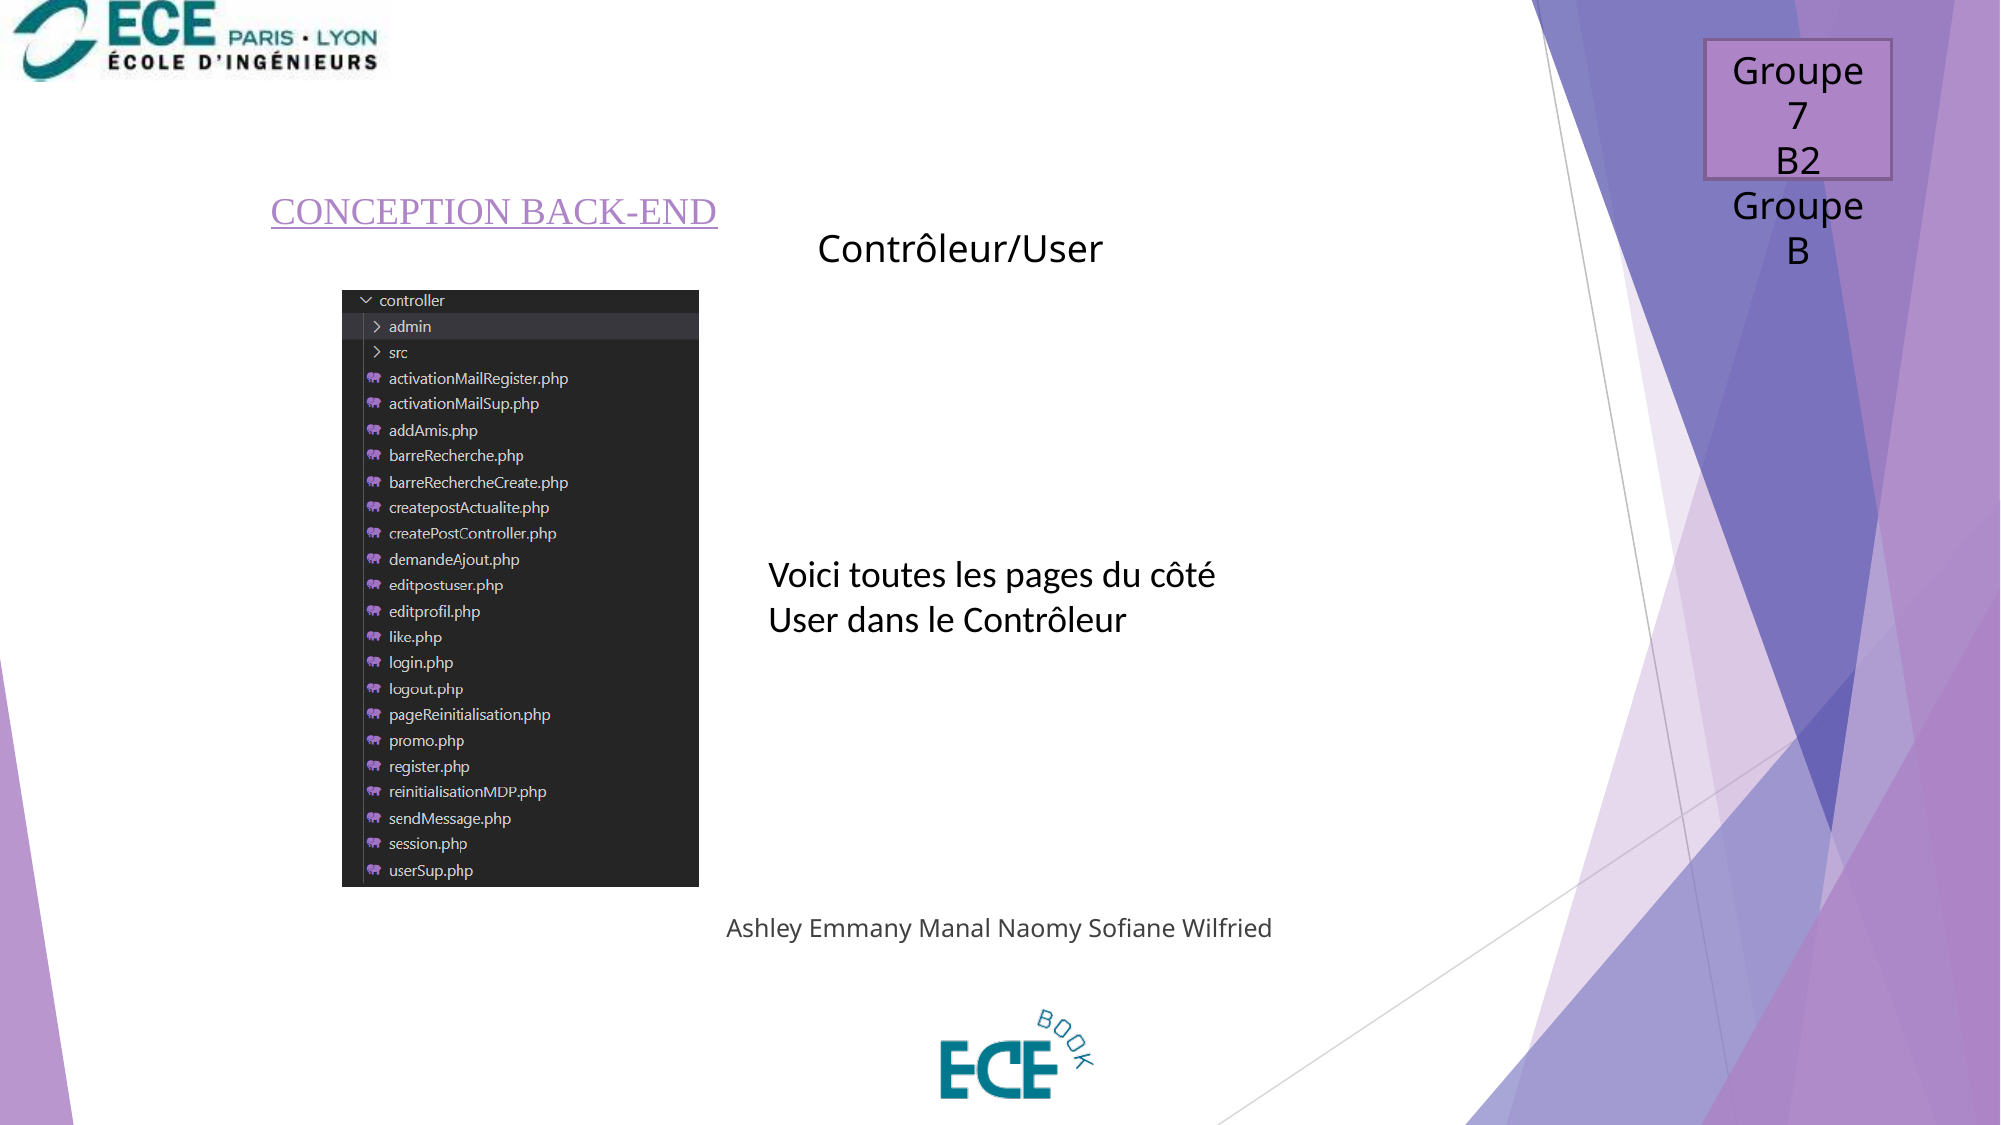

Groupe 7
B2 Groupe B
# CONCEPTION BACK-END
Contrôleur/User
Voici toutes les pages du côté User dans le Contrôleur
Ashley Emmany Manal Naomy Sofiane Wilfried